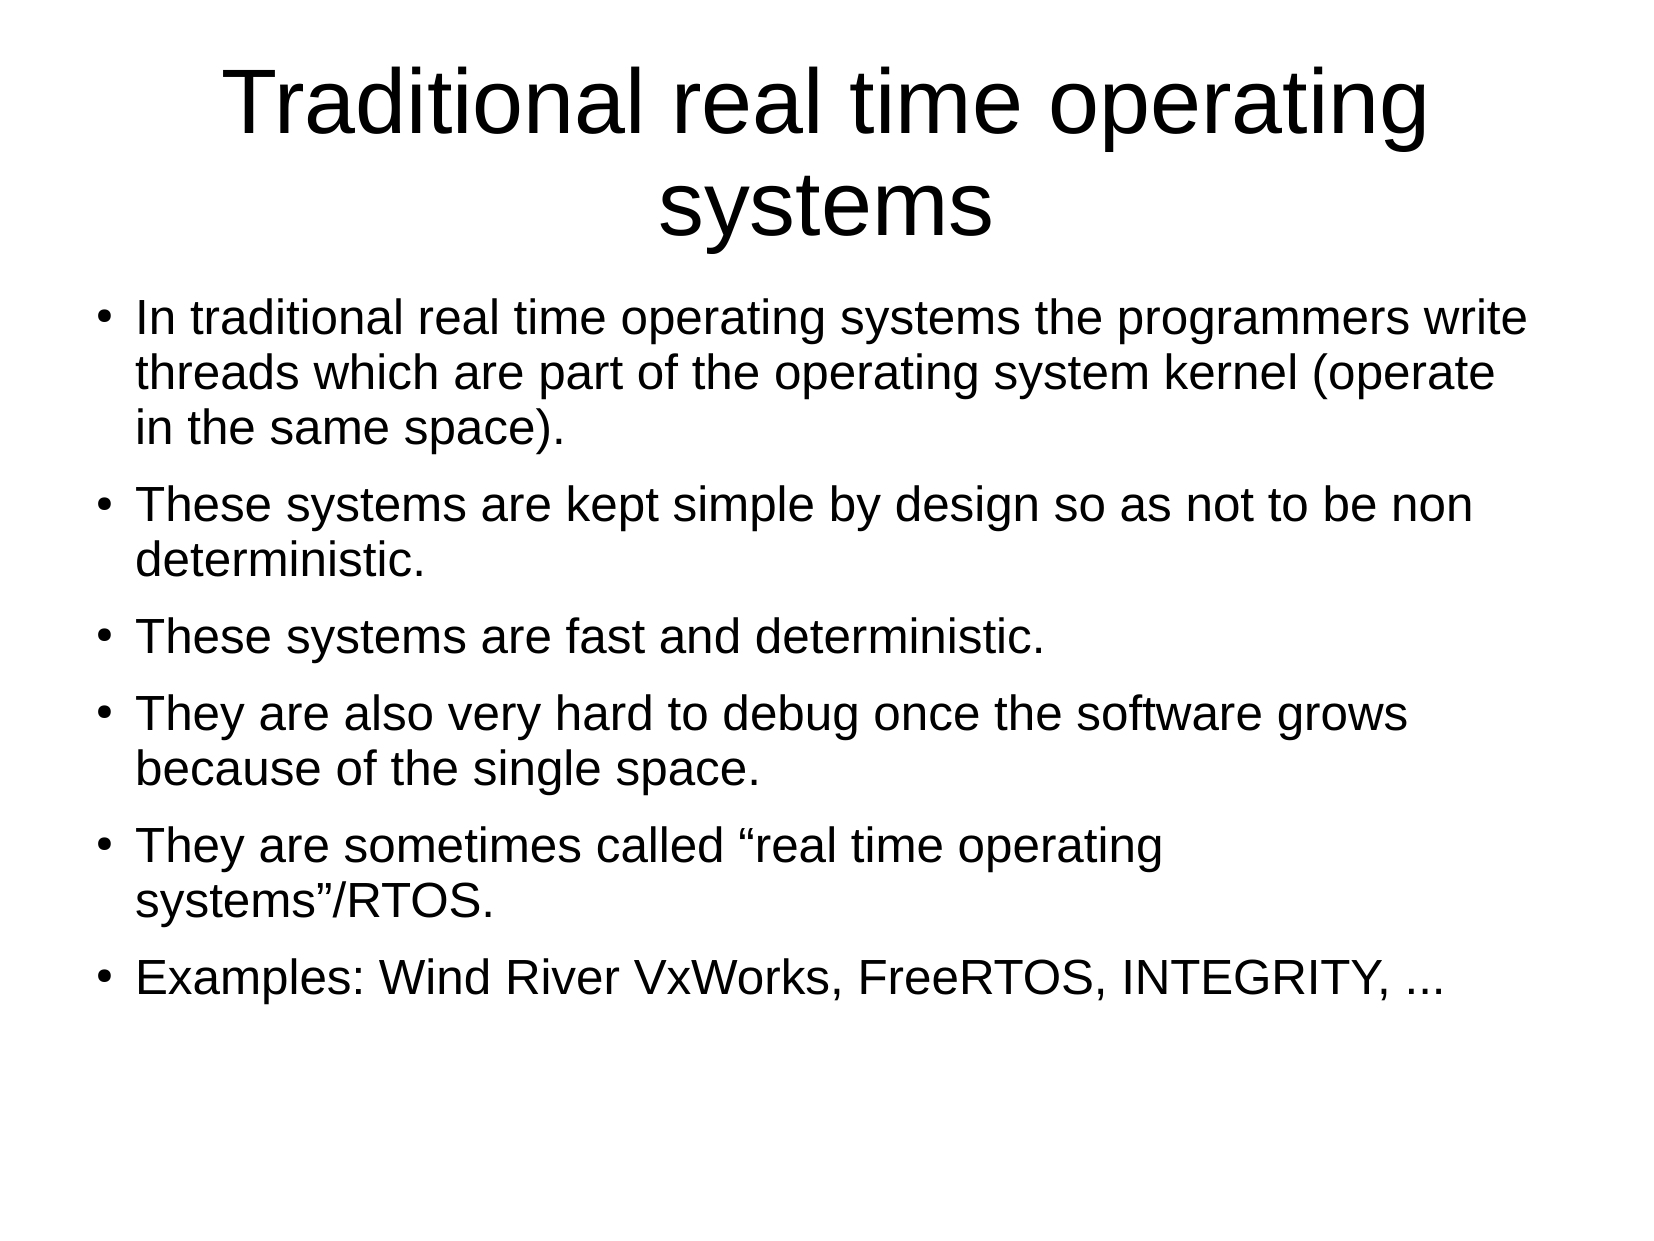

# Traditional real time operating systems
In traditional real time operating systems the programmers write threads which are part of the operating system kernel (operate in the same space).
These systems are kept simple by design so as not to be non deterministic.
These systems are fast and deterministic.
They are also very hard to debug once the software grows because of the single space.
They are sometimes called “real time operating systems”/RTOS.
Examples: Wind River VxWorks, FreeRTOS, INTEGRITY, ...